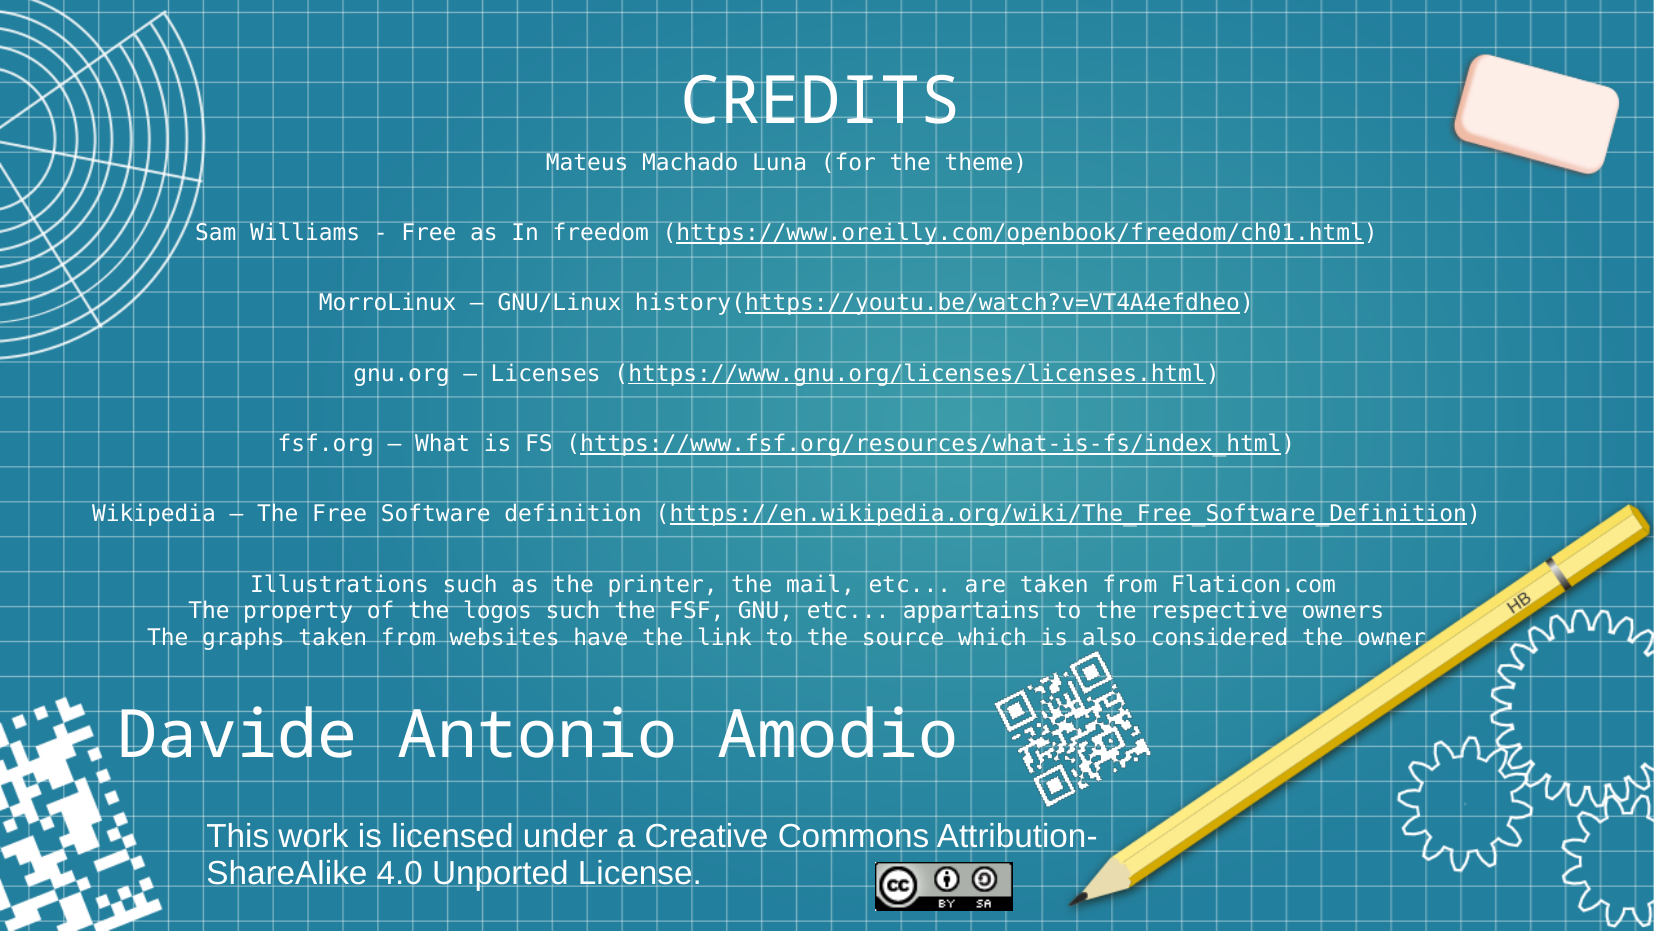

CREDITS
Mateus Machado Luna (for the theme)
Sam Williams - Free as In freedom (https://www.oreilly.com/openbook/freedom/ch01.html)
MorroLinux – GNU/Linux history(https://youtu.be/watch?v=VT4A4efdheo)
gnu.org – Licenses (https://www.gnu.org/licenses/licenses.html)
fsf.org – What is FS (https://www.fsf.org/resources/what-is-fs/index_html)
Wikipedia – The Free Software definition (https://en.wikipedia.org/wiki/The_Free_Software_Definition)
 Illustrations such as the printer, the mail, etc... are taken from Flaticon.com
The property of the logos such the FSF, GNU, etc... appartains to the respective owners
The graphs taken from websites have the link to the source which is also considered the owner
Davide Antonio Amodio
# This work is licensed under a Creative Commons Attribution-ShareAlike 4.0 Unported License.